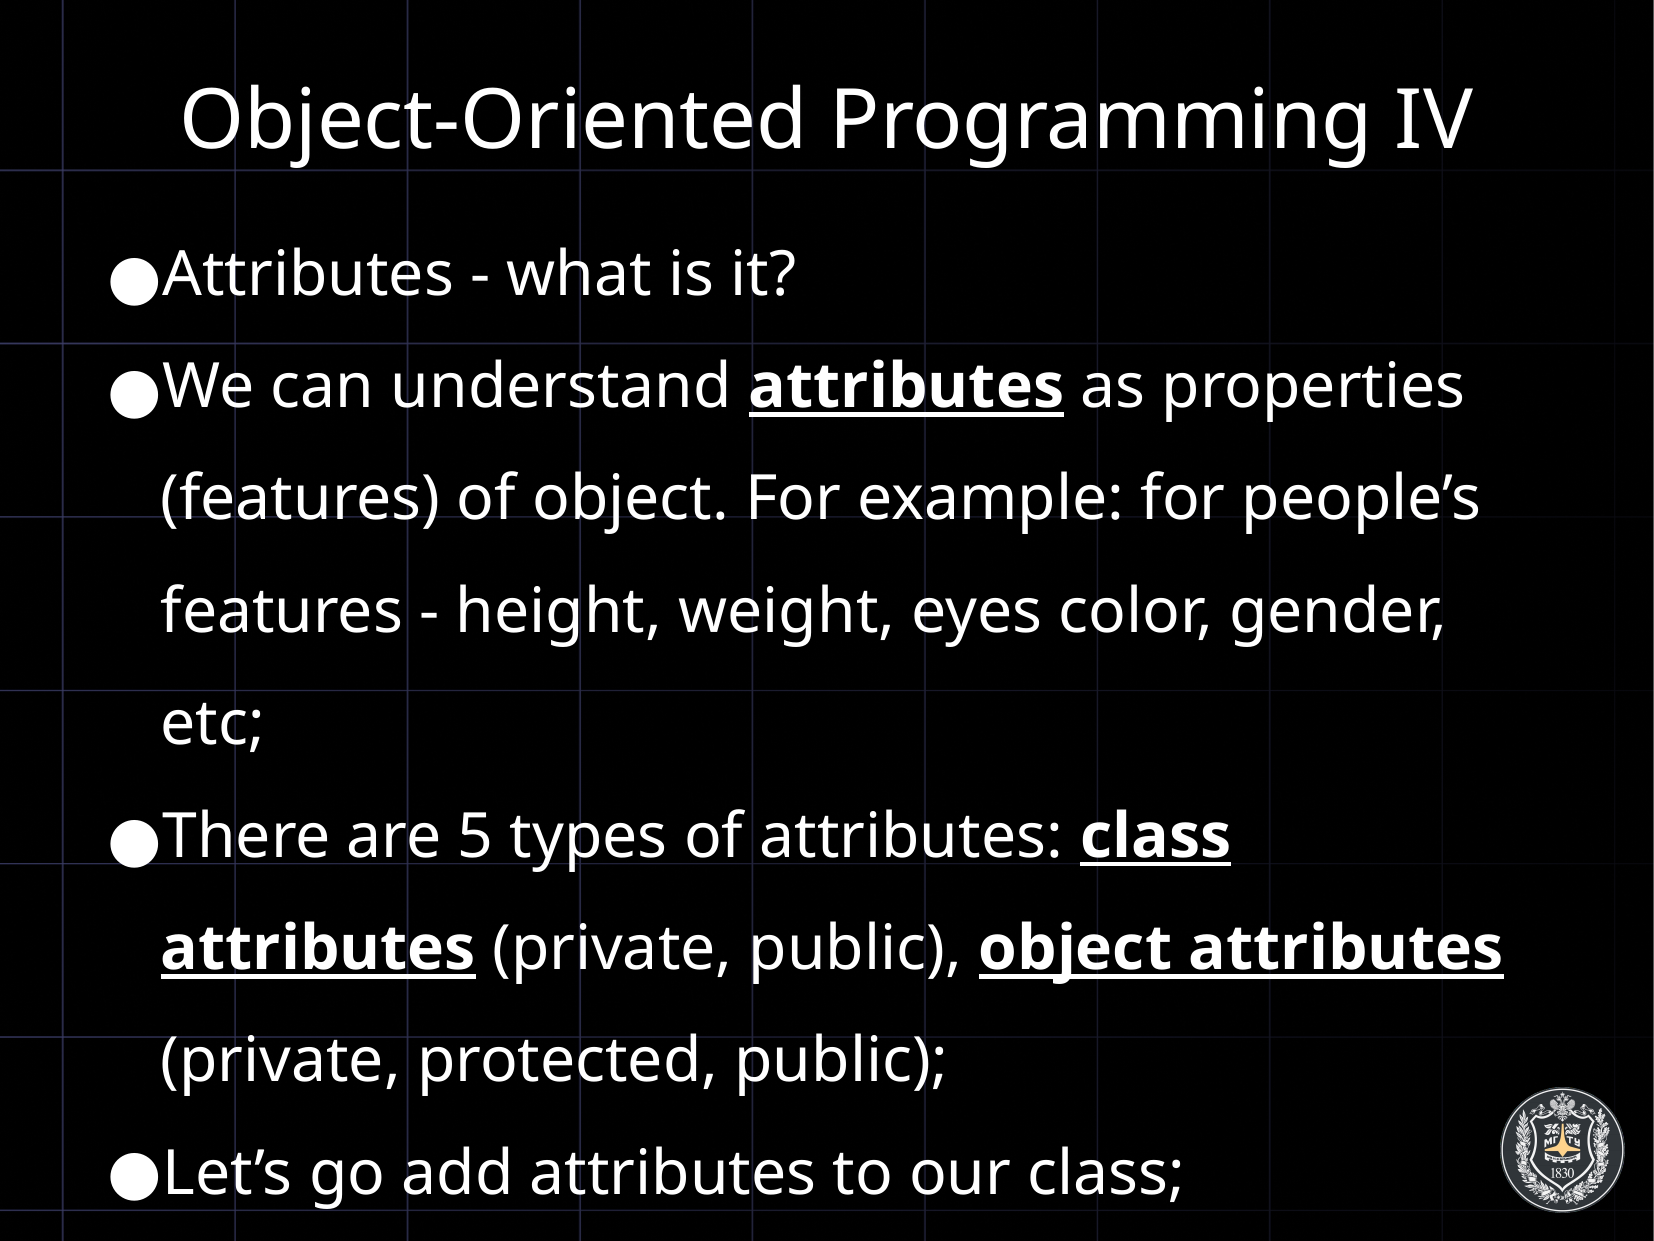

Object-Oriented Programming IV
Attributes - what is it?
We can understand attributes as properties (features) of object. For example: for people’s features - height, weight, eyes color, gender, etc;
There are 5 types of attributes: class attributes (private, public), object attributes (private, protected, public);
Let’s go add attributes to our class;